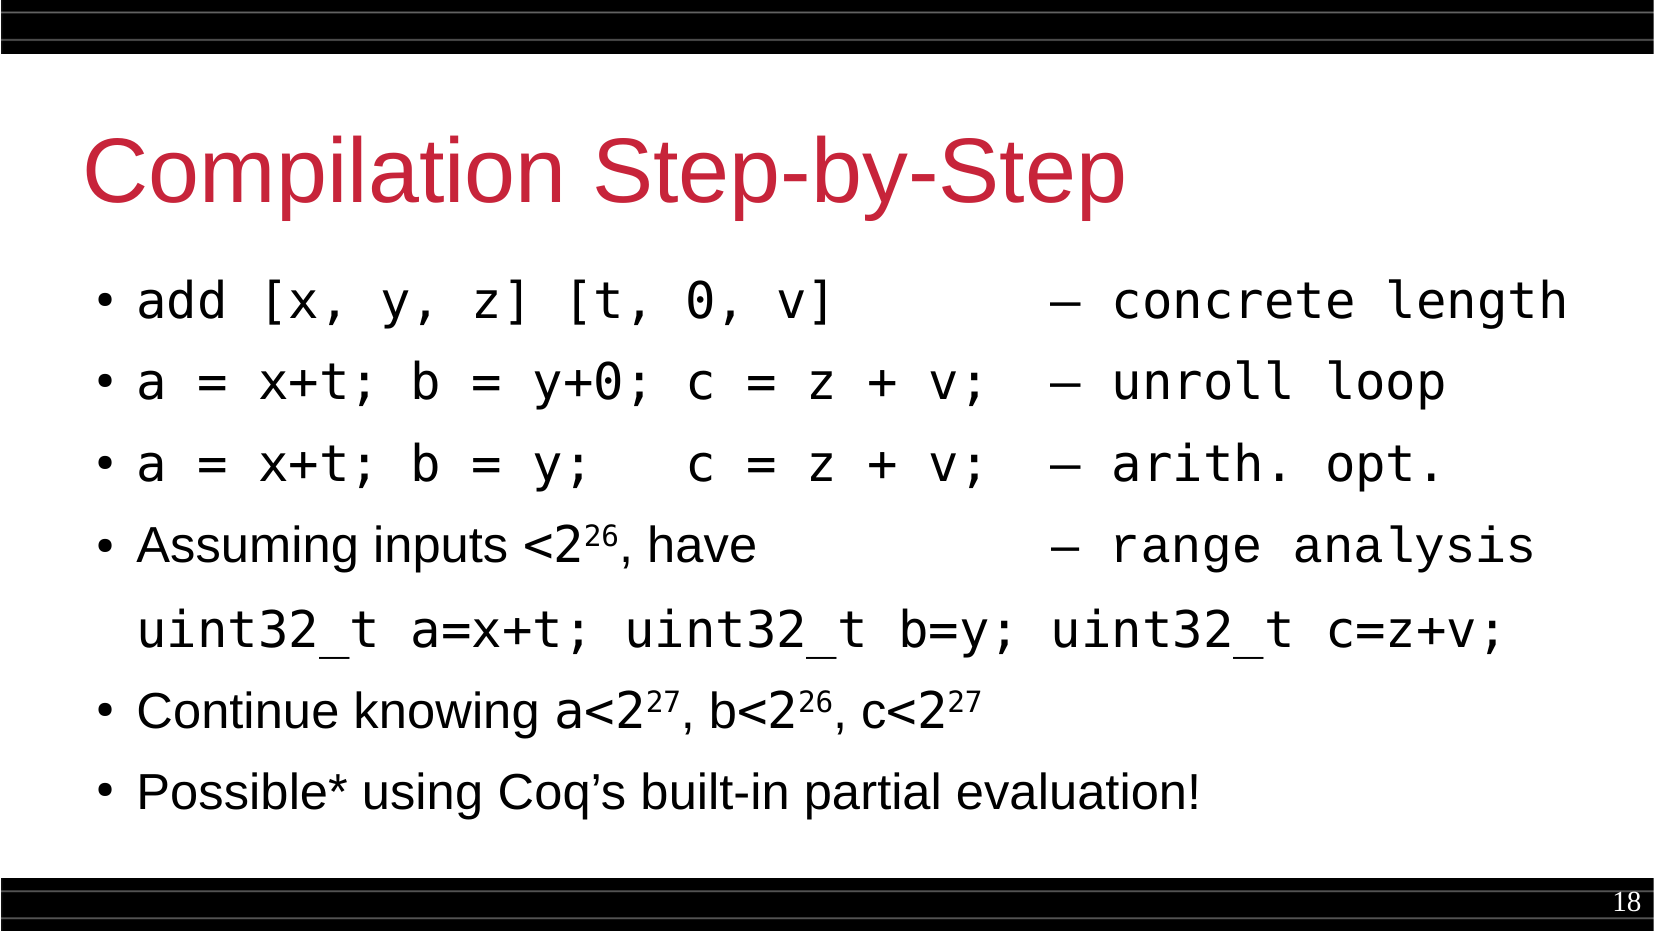

# Compilation Step-by-Step
add [x, y, z] [t, 0, v] – concrete length
a = x+t; b = y+0; c = z + v; – unroll loop
a = x+t; b = y; c = z + v; – arith. opt.
Assuming inputs <226, have – range analysis
uint32_t a=x+t; uint32_t b=y; uint32_t c=z+v;
Continue knowing a<227, b<226, c<227
Possible* using Coq’s built-in partial evaluation!